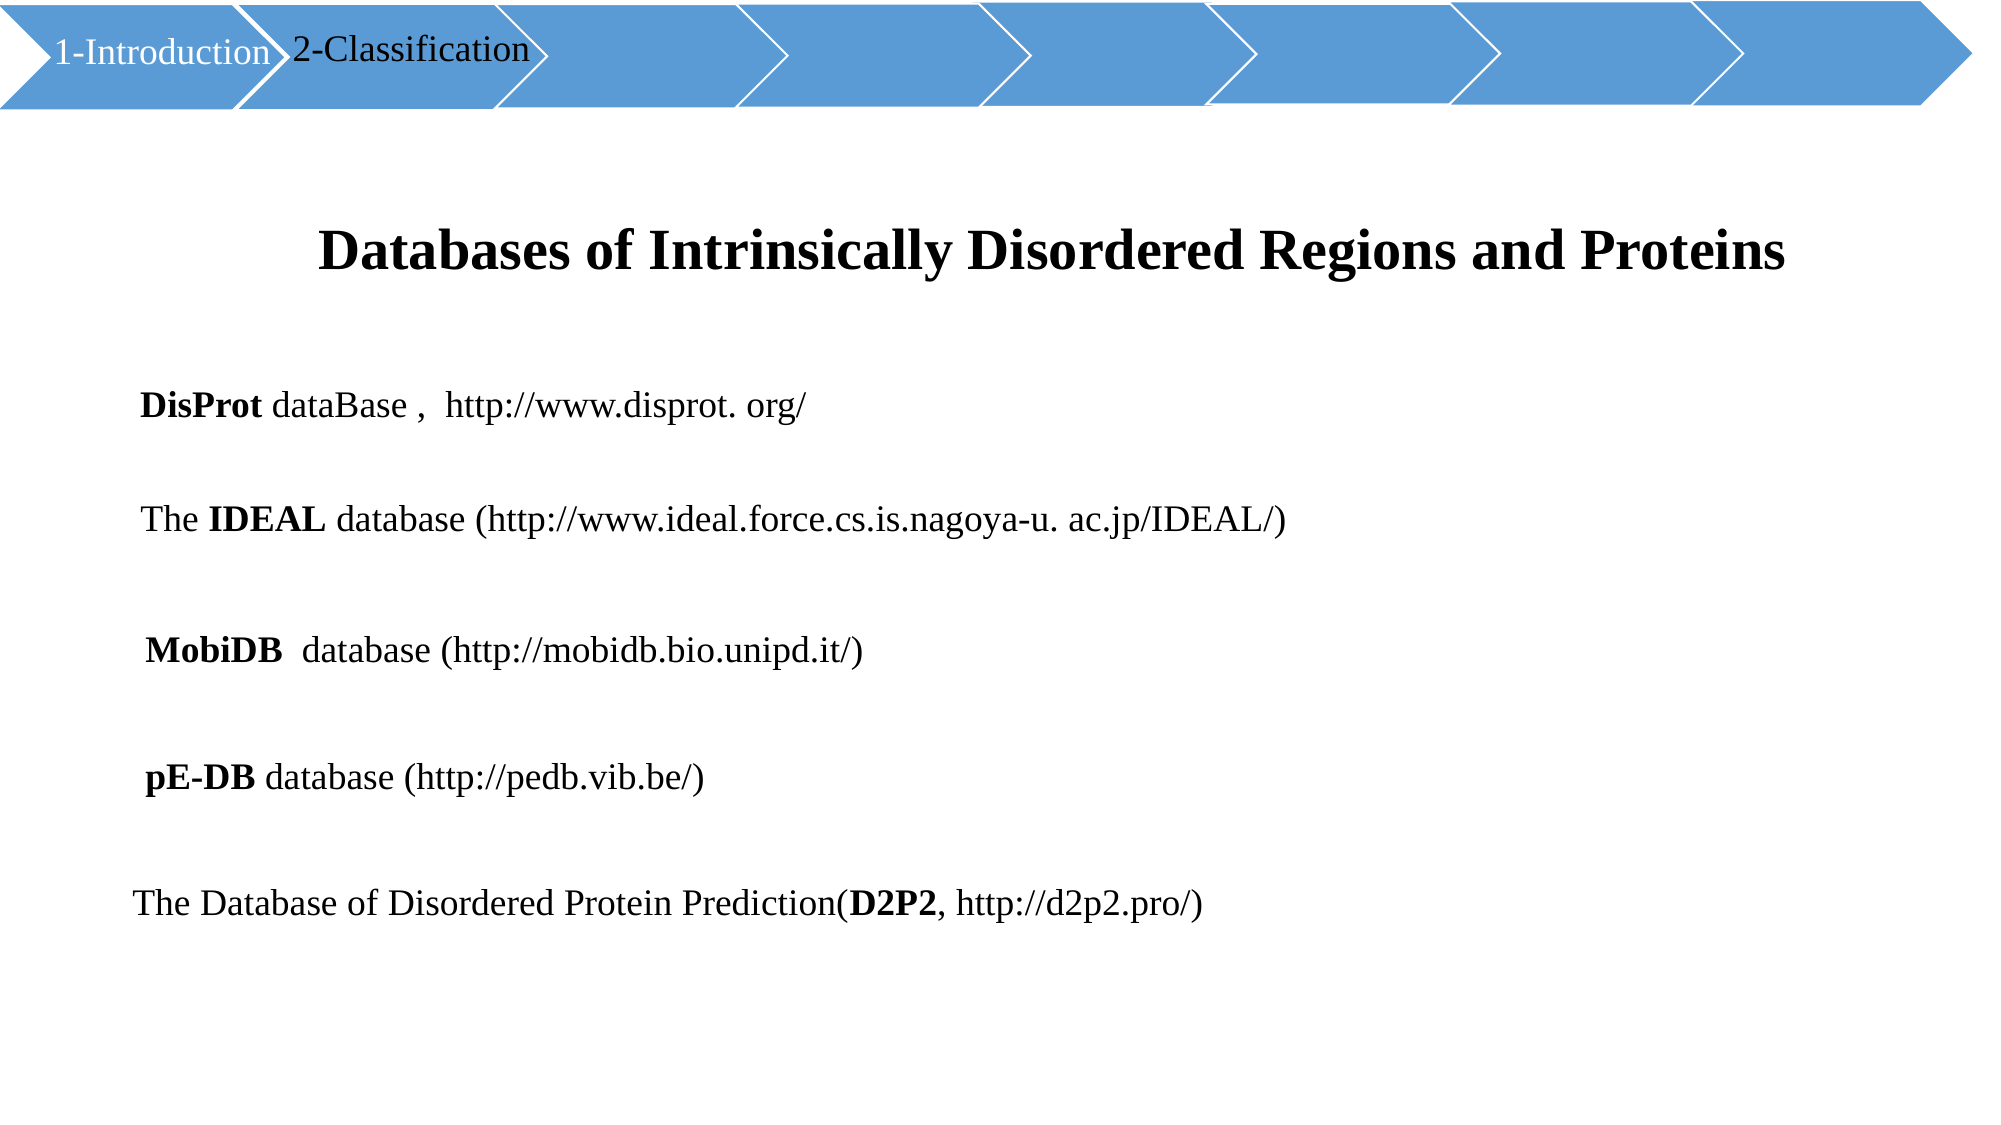

2-Classification
1-Introduction
 Databases of Intrinsically Disordered Regions and Proteins
DisProt dataBase , http://www.disprot. org/
The IDEAL database (http://www.ideal.force.cs.is.nagoya-u. ac.jp/IDEAL/)
MobiDB database (http://mobidb.bio.unipd.it/)
pE-DB database (http://pedb.vib.be/)
The Database of Disordered Protein Prediction(D2P2, http://d2p2.pro/)